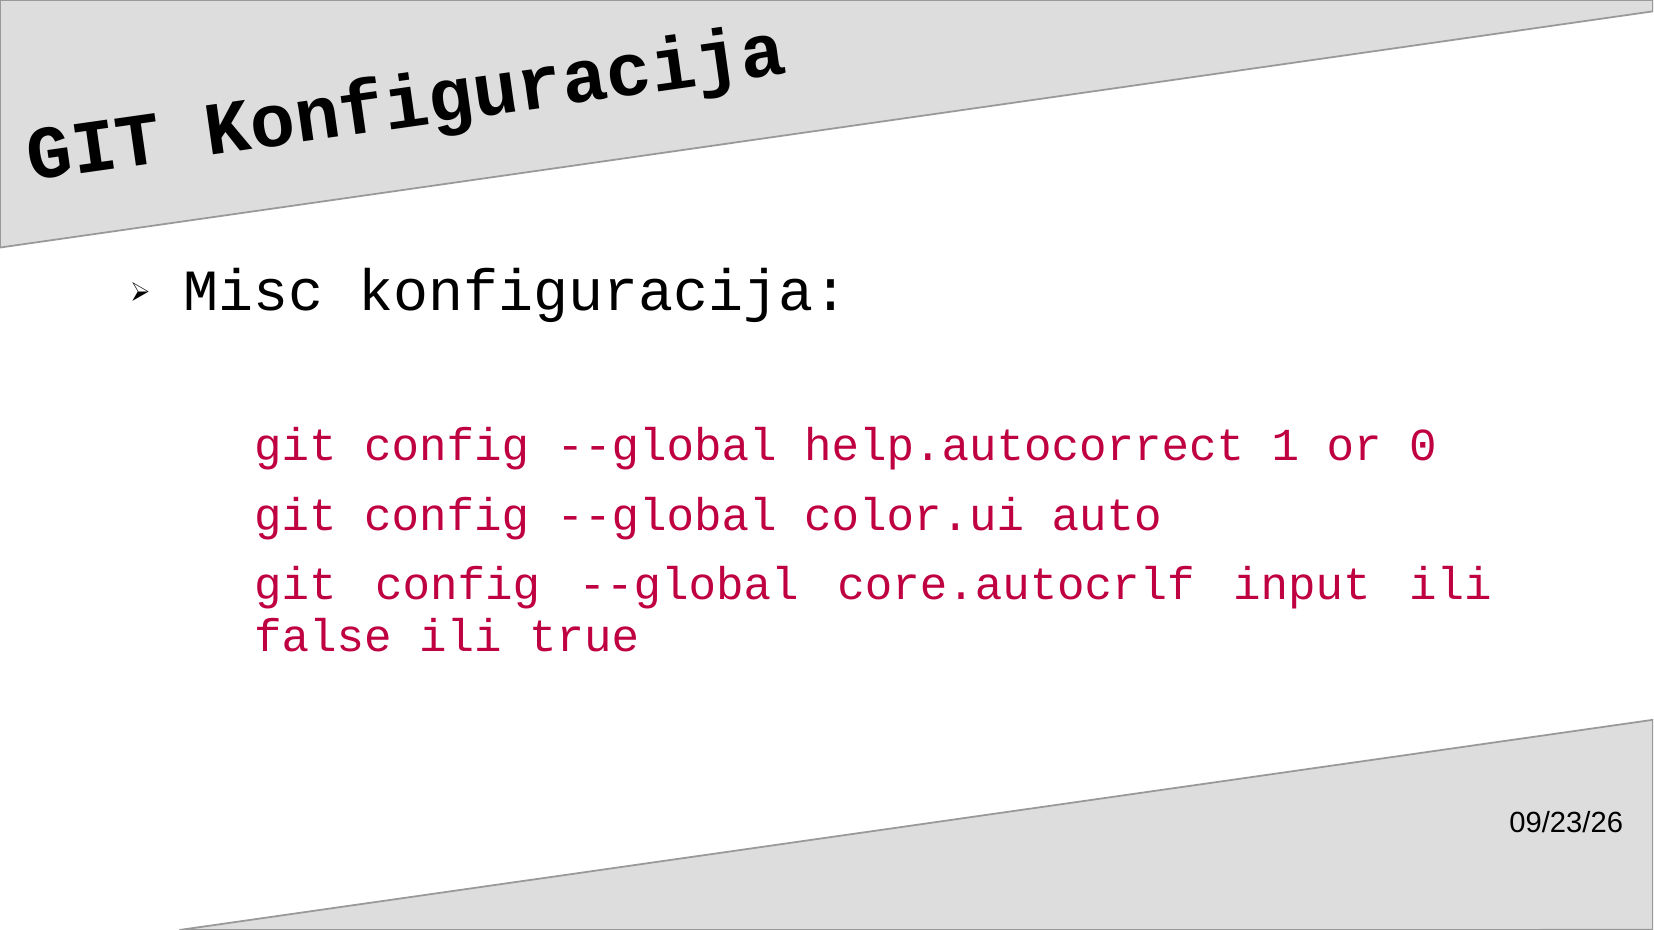

# GIT Konfiguracija
Misc konfiguracija:
git config --global help.autocorrect 1 or 0
git config --global color.ui auto
git config --global core.autocrlf input ili false ili true
23